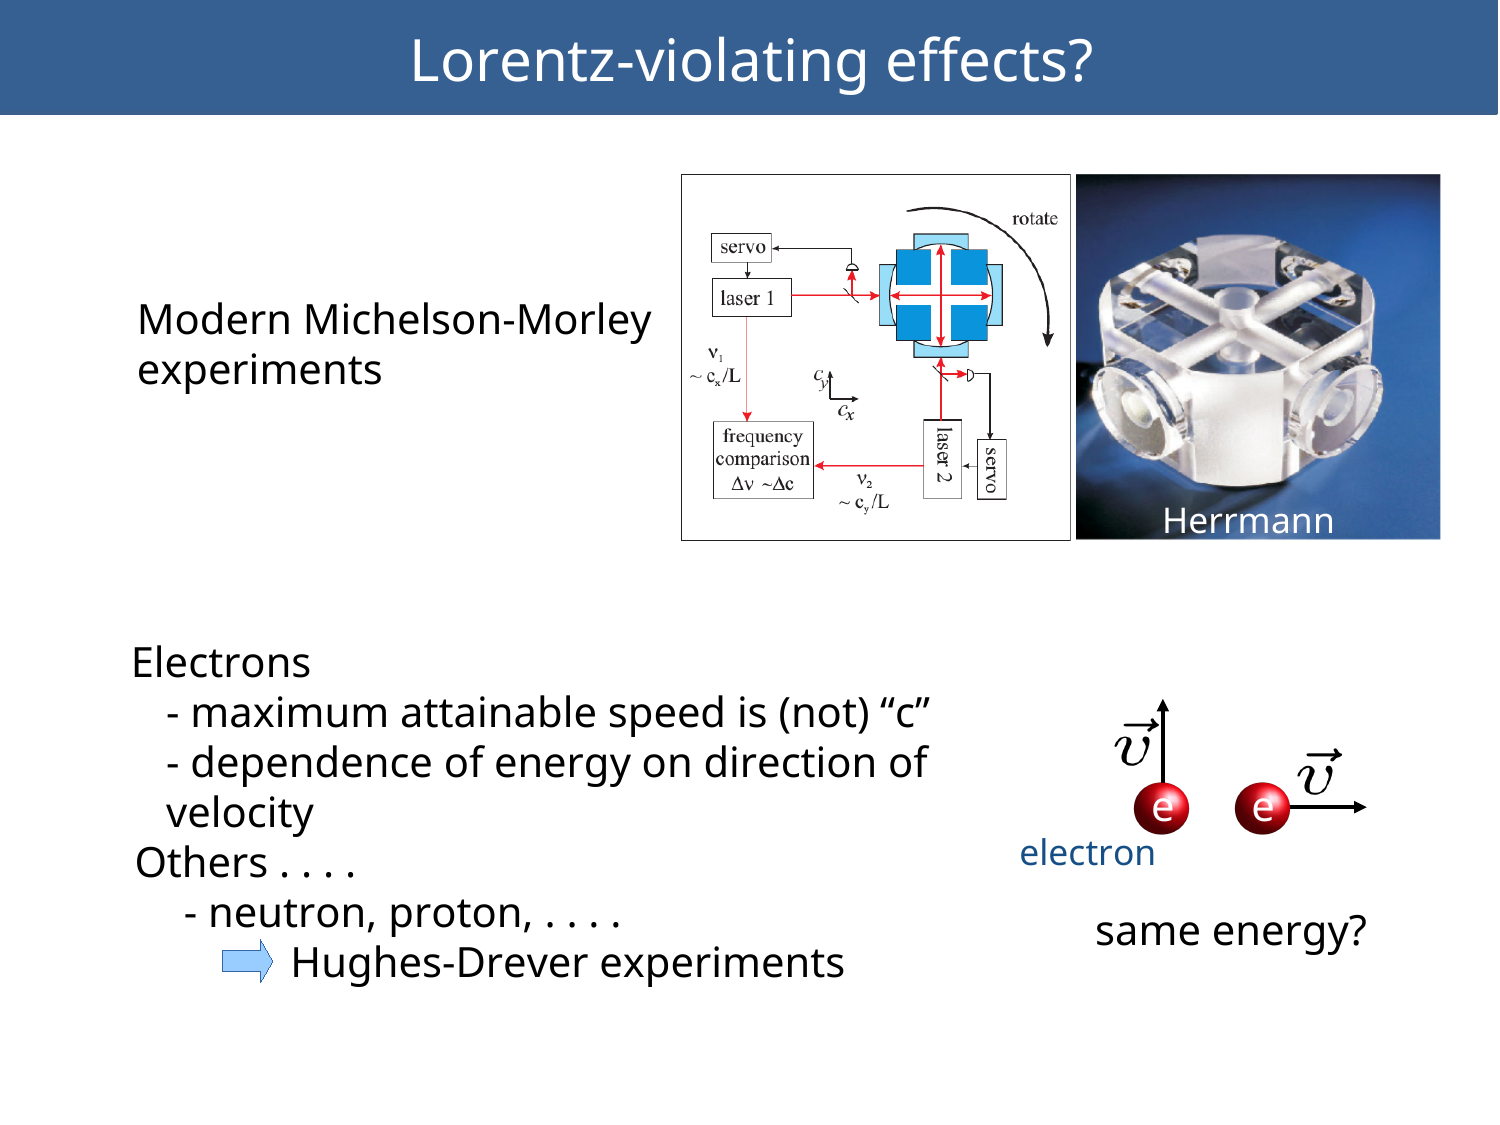

Lorentz-violating effects?
Herrmann (2009)
Modern Michelson-Morley
experiments
Electrons
- maximum attainable speed is (not) “c”
- dependence of energy on direction of velocity
e
e
electron
same energy?
 Others . . . .
- neutron, proton, . . . .
Hughes-Drever experiments